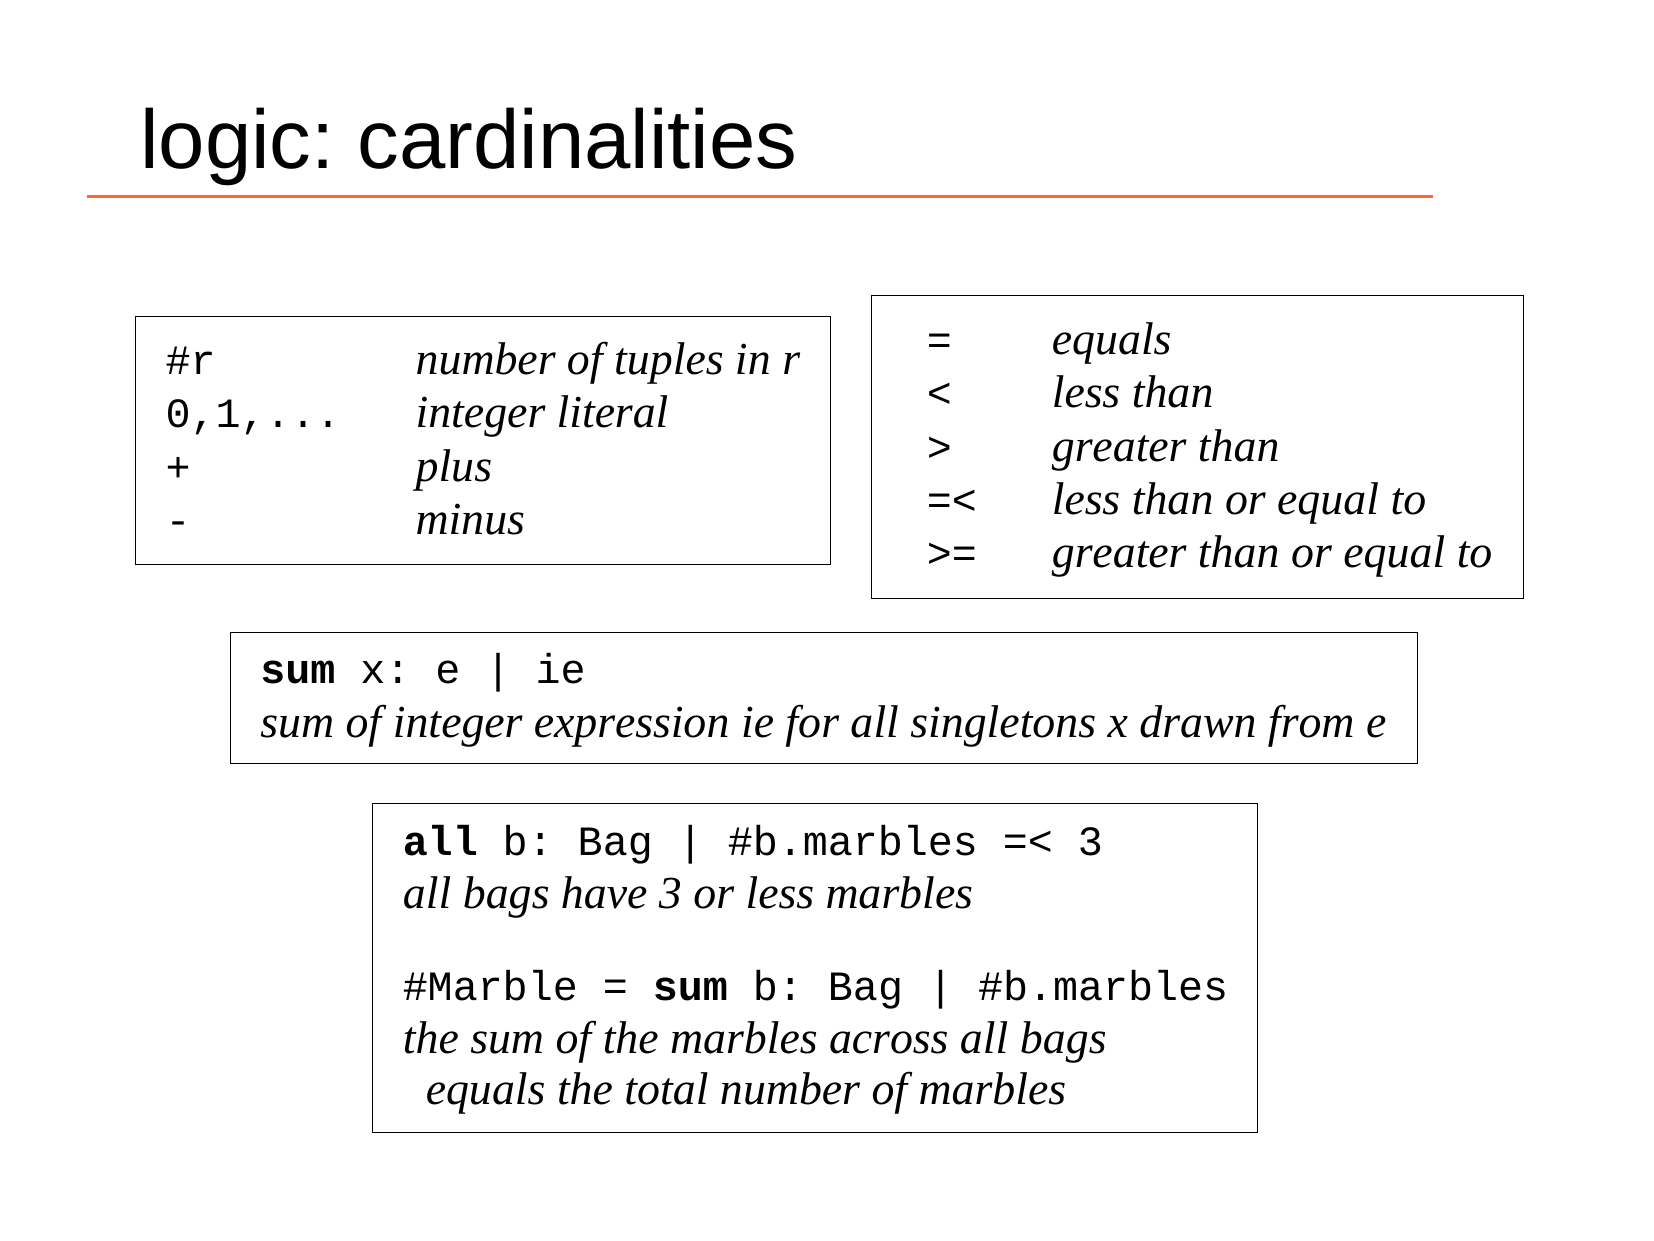

# logic: cardinalities
 =		equals
 <		less than
 >		greater than
 =< less than or equal to
 >= greater than or equal to
#r number of tuples in r
0,1,... integer literal
+ plus
- minus
sum x: e | ie
sum of integer expression ie for all singletons x drawn from e
all b: Bag | #b.marbles =< 3
all bags have 3 or less marbles
#Marble = sum b: Bag | #b.marbles
the sum of the marbles across all bags
 equals the total number of marbles